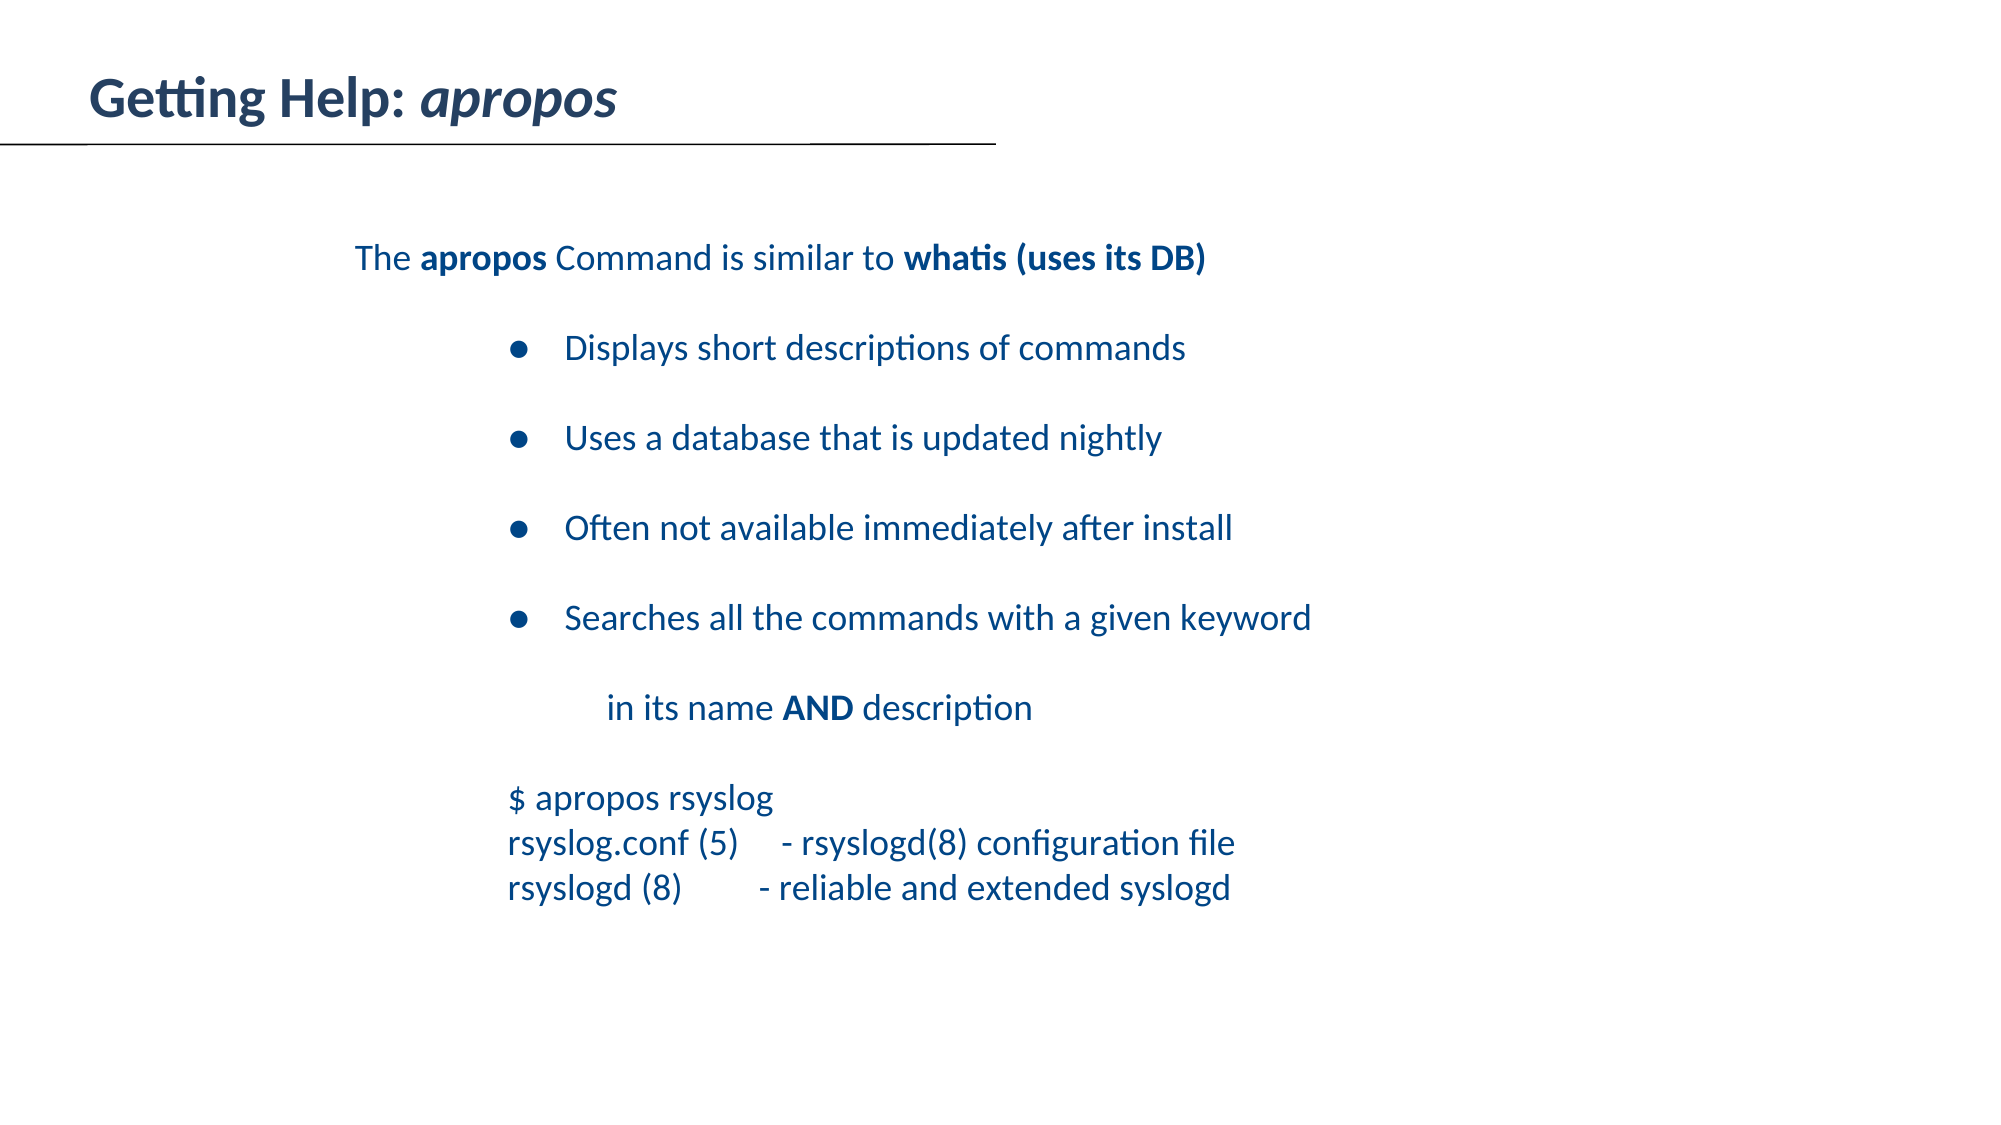

Getting Help: apropos
The apropos Command is similar to whatis (uses its DB)
 ● Displays short descriptions of commands
 ● Uses a database that is updated nightly
 ● Often not available immediately after install
 ● Searches all the commands with a given keyword
	 in its name AND description
 $ apropos rsyslog
 rsyslog.conf (5) - rsyslogd(8) configuration file
 rsyslogd (8) - reliable and extended syslogd